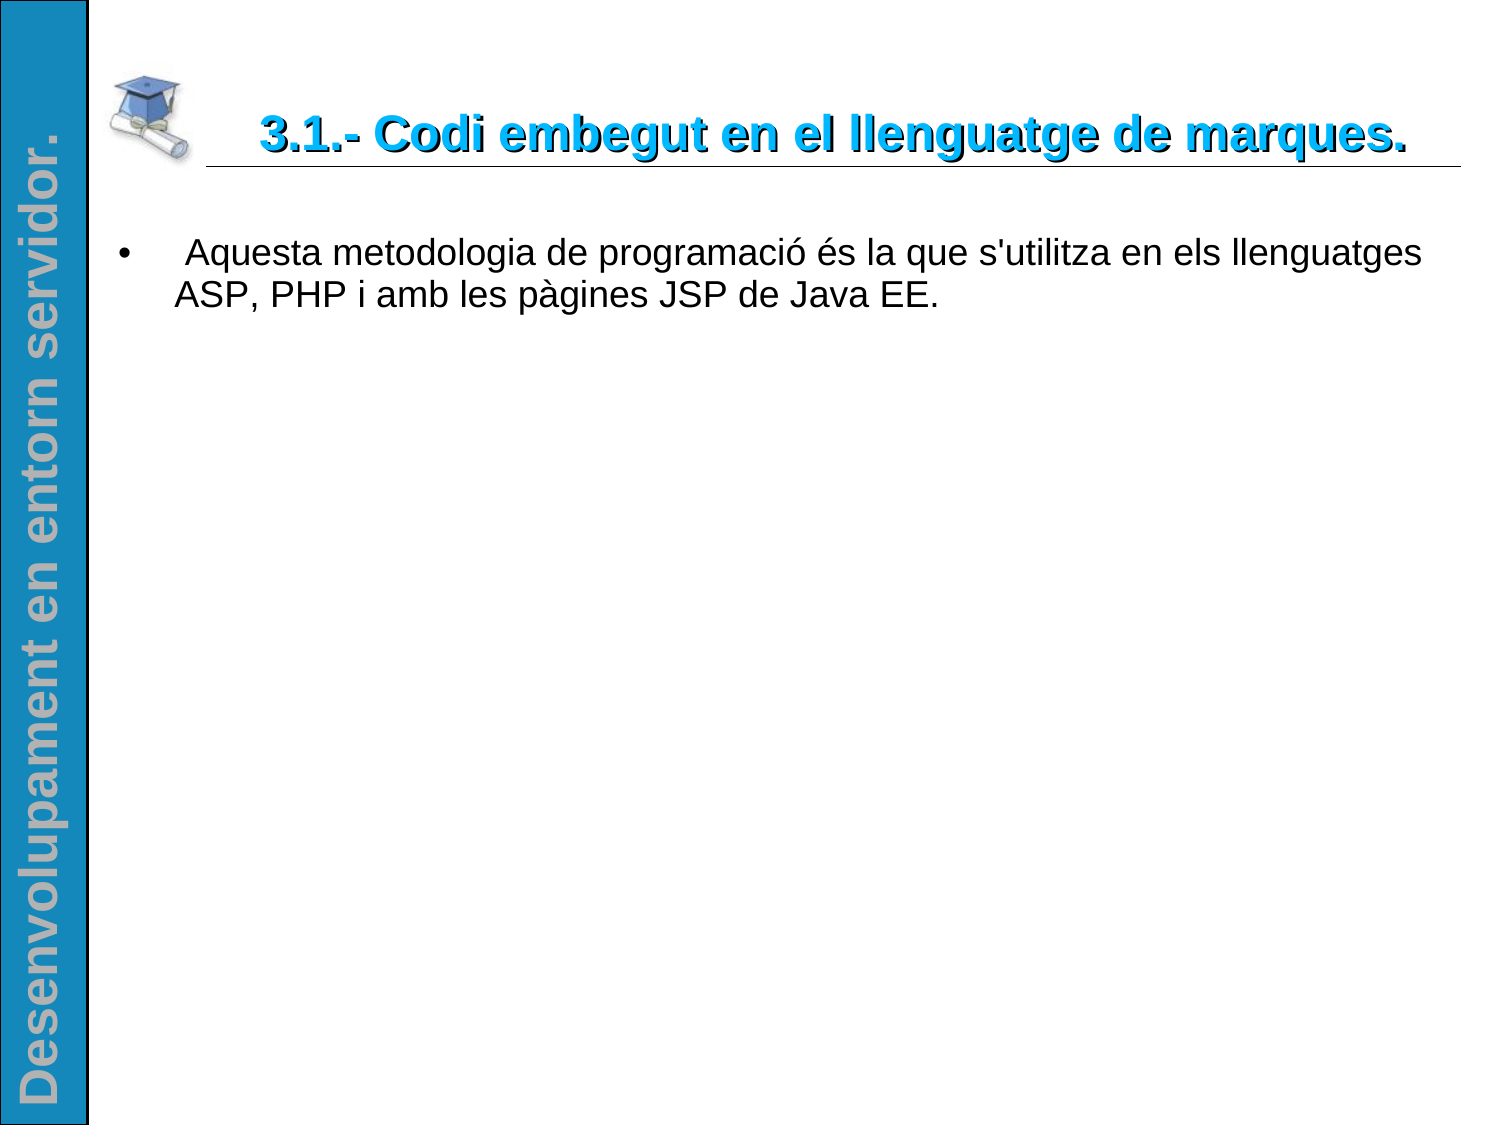

# 3.1.- Codi embegut en el llenguatge de marques.
 Aquesta metodologia de programació és la que s'utilitza en els llenguatges ASP, PHP i amb les pàgines JSP de Java EE.